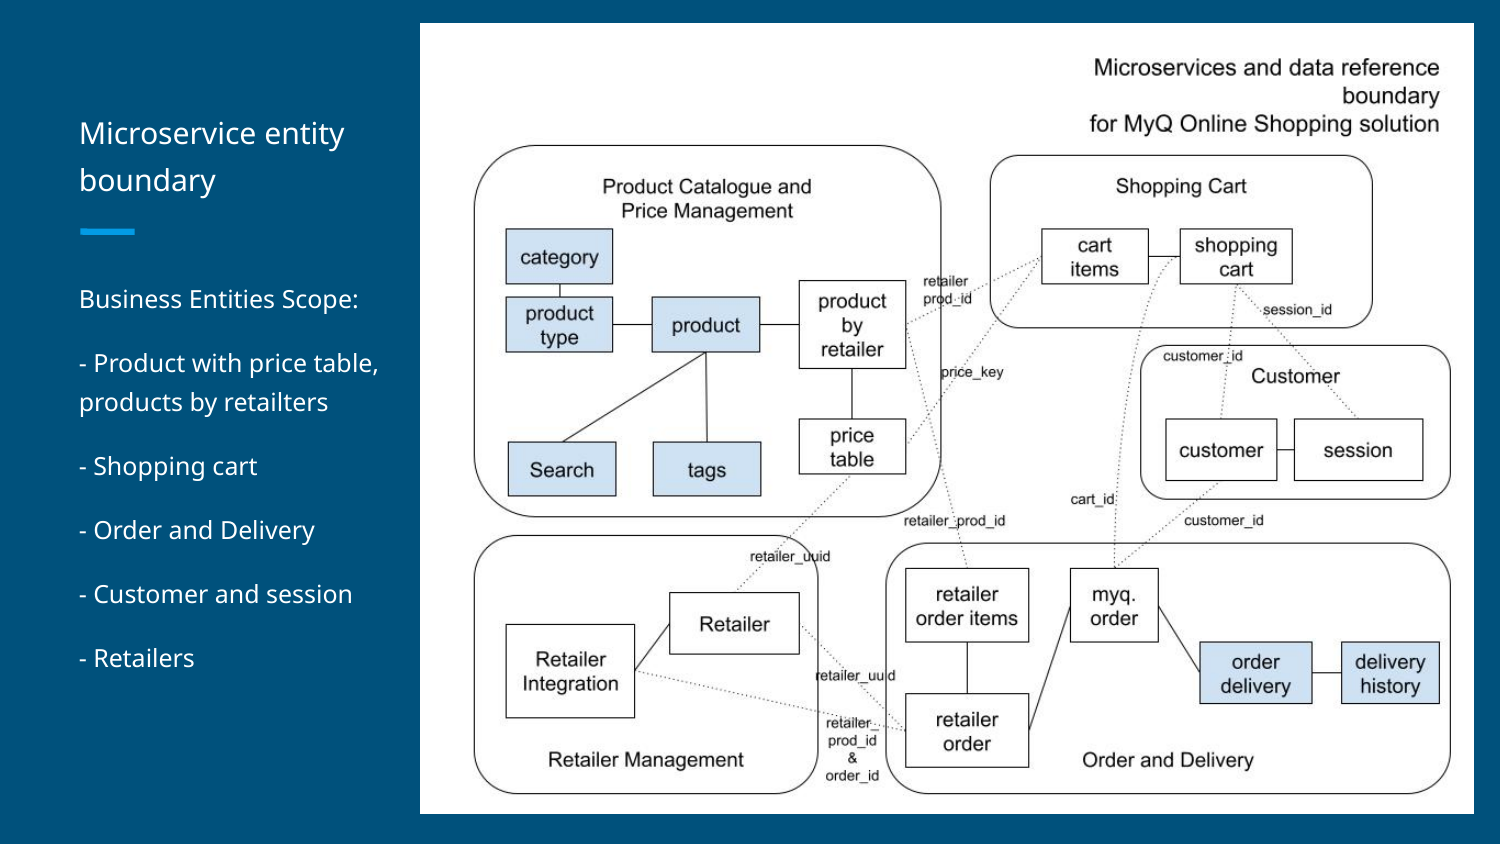

Microservice entity boundary
# Business Entities Scope:
- Product with price table, products by retailters
- Shopping cart
- Order and Delivery
- Customer and session
- Retailers